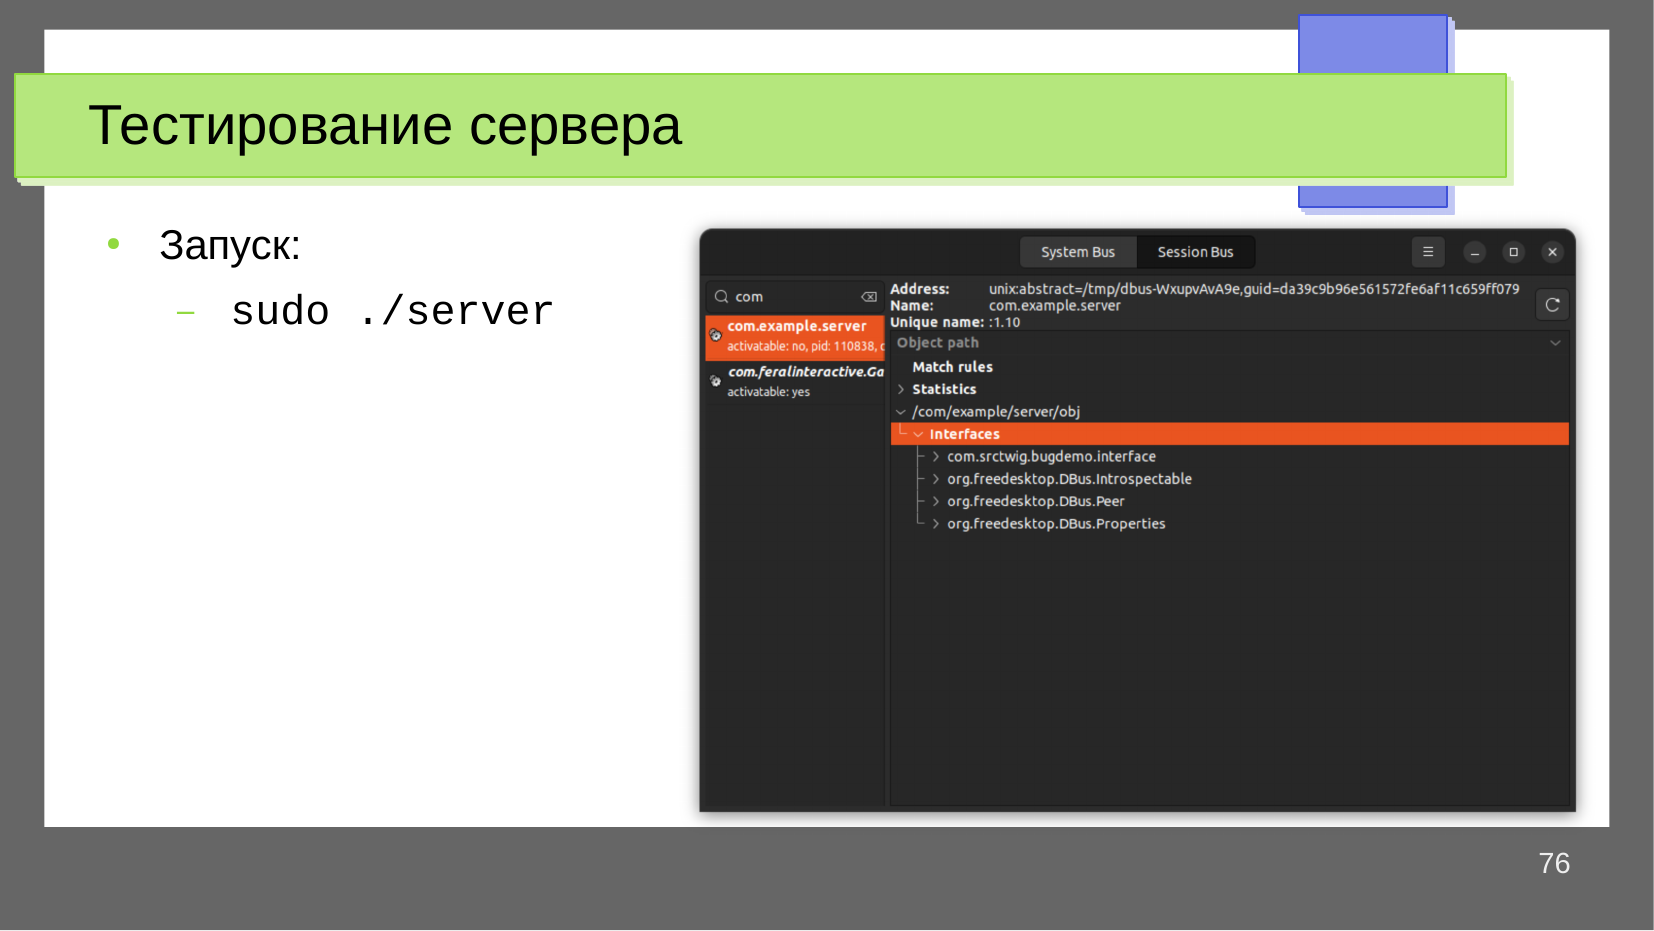

# Тестирование сервера
Запуск:
sudo ./server
76